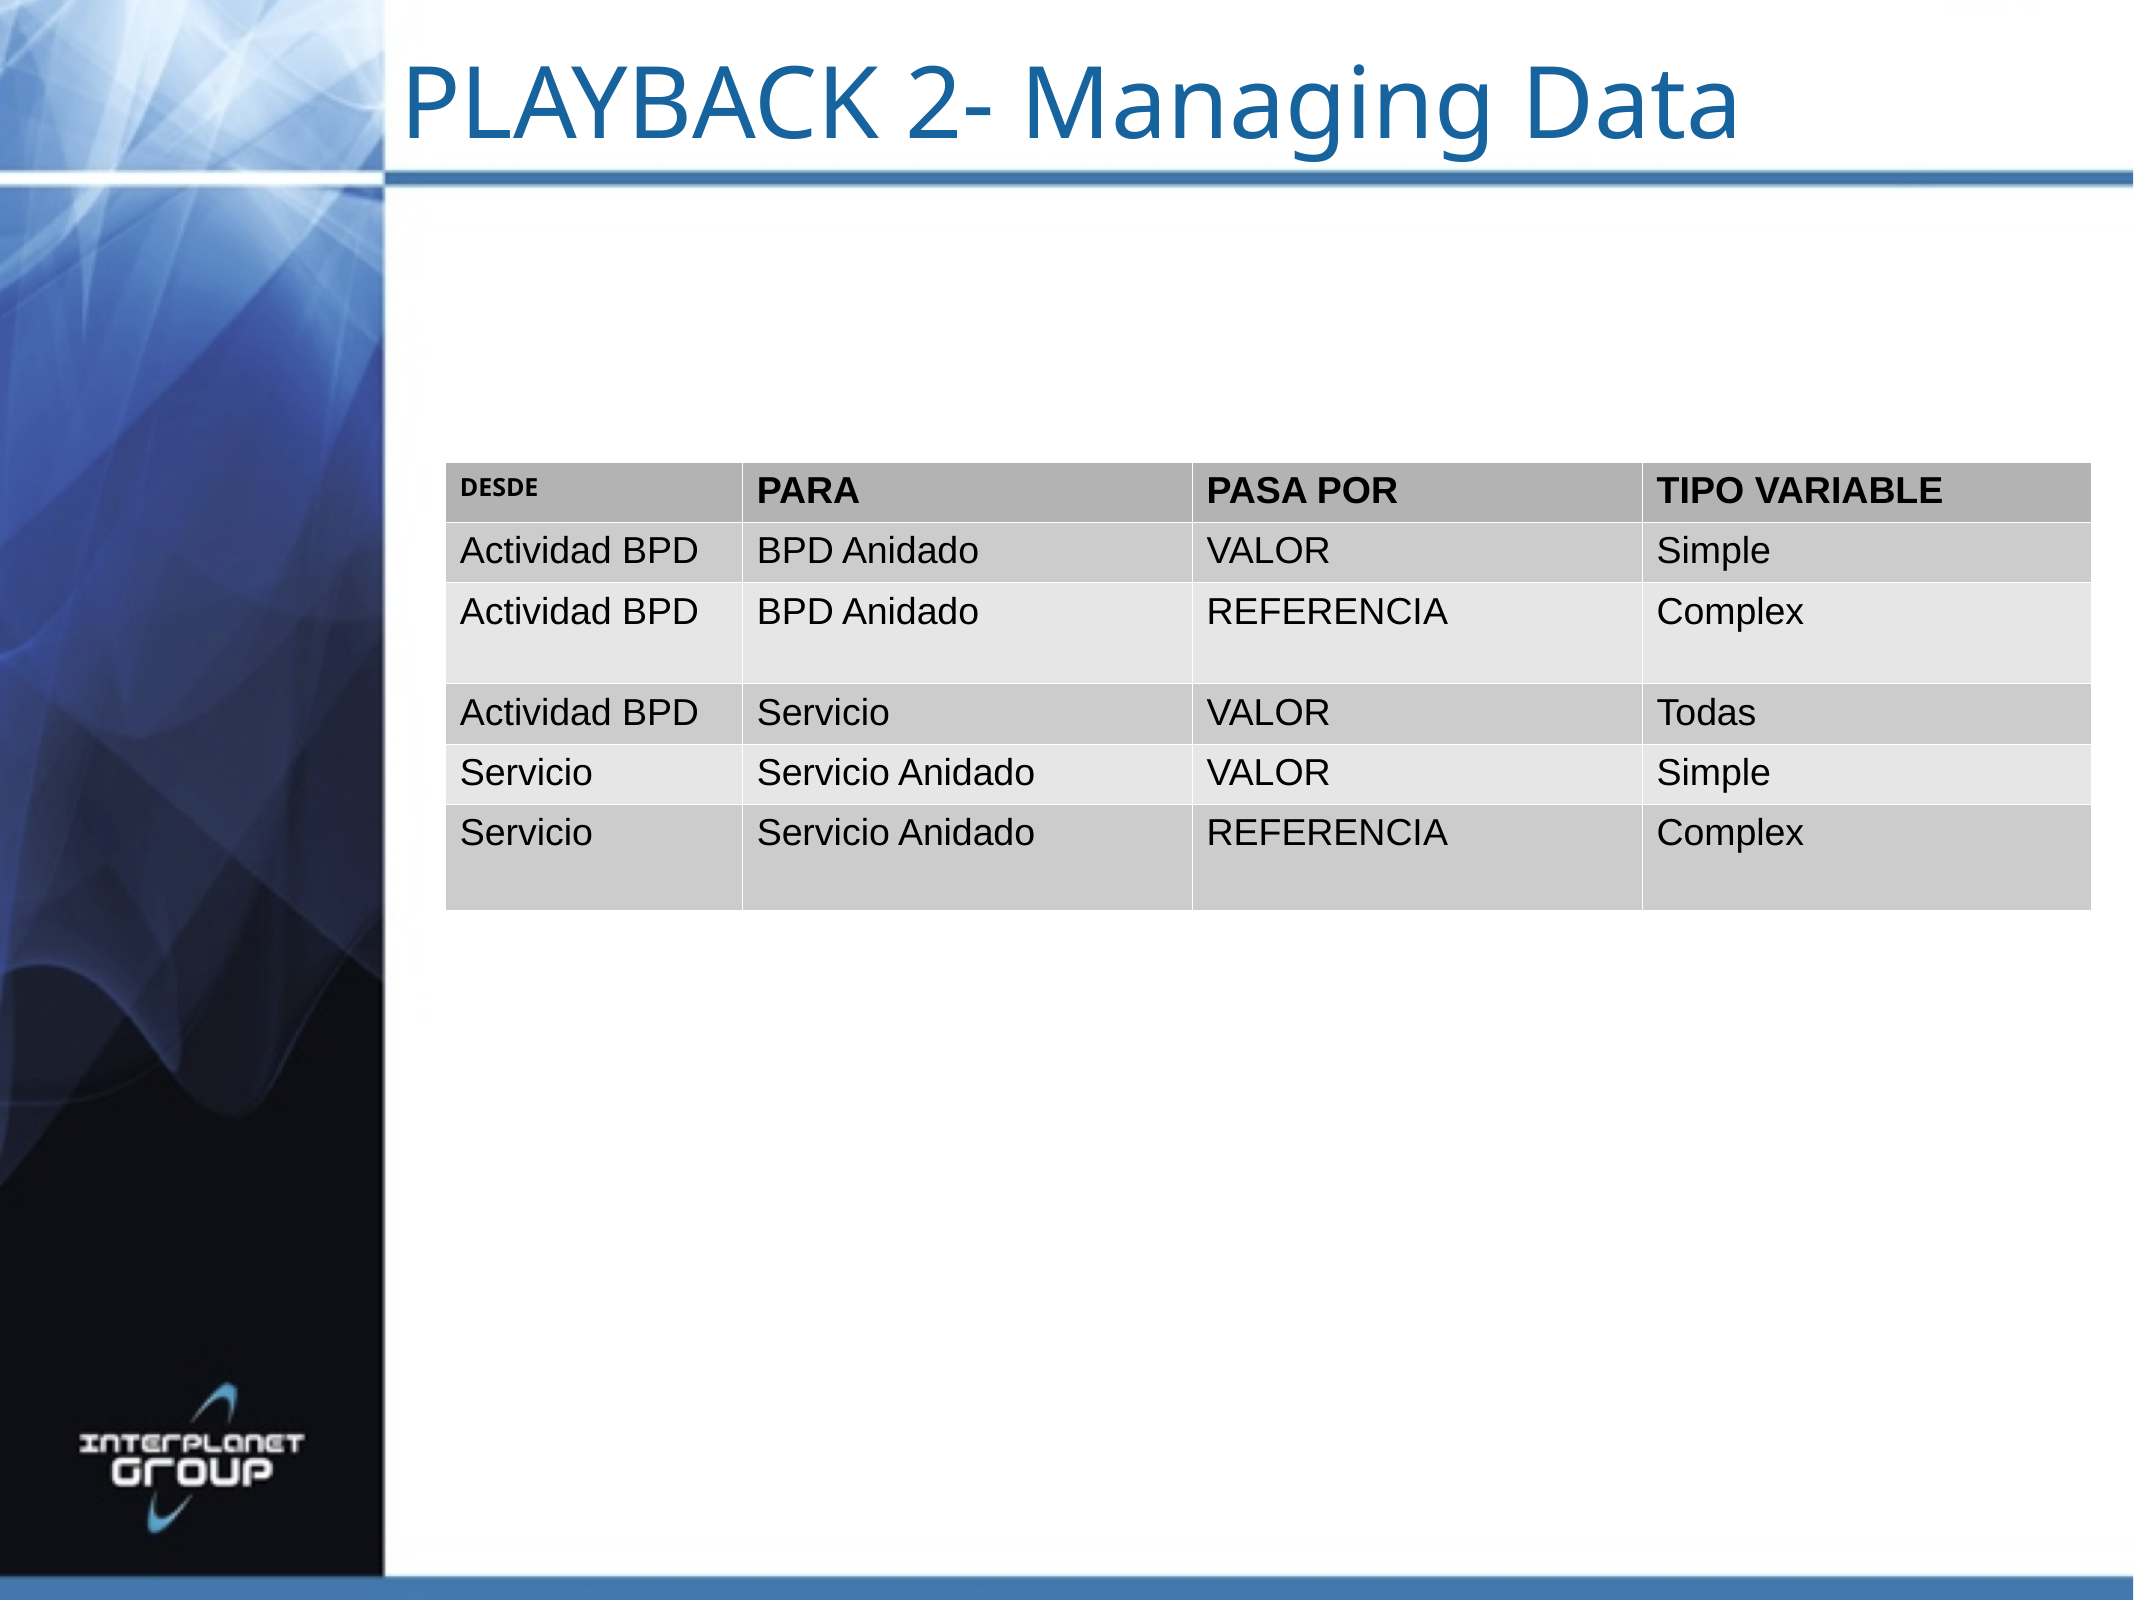

# PLAYBACK 2- Managing Data
| DESDE | PARA | PASA POR | TIPO VARIABLE |
| --- | --- | --- | --- |
| Actividad BPD | BPD Anidado | VALOR | Simple |
| Actividad BPD | BPD Anidado | REFERENCIA | Complex |
| Actividad BPD | Servicio | VALOR | Todas |
| Servicio | Servicio Anidado | VALOR | Simple |
| Servicio | Servicio Anidado | REFERENCIA | Complex |